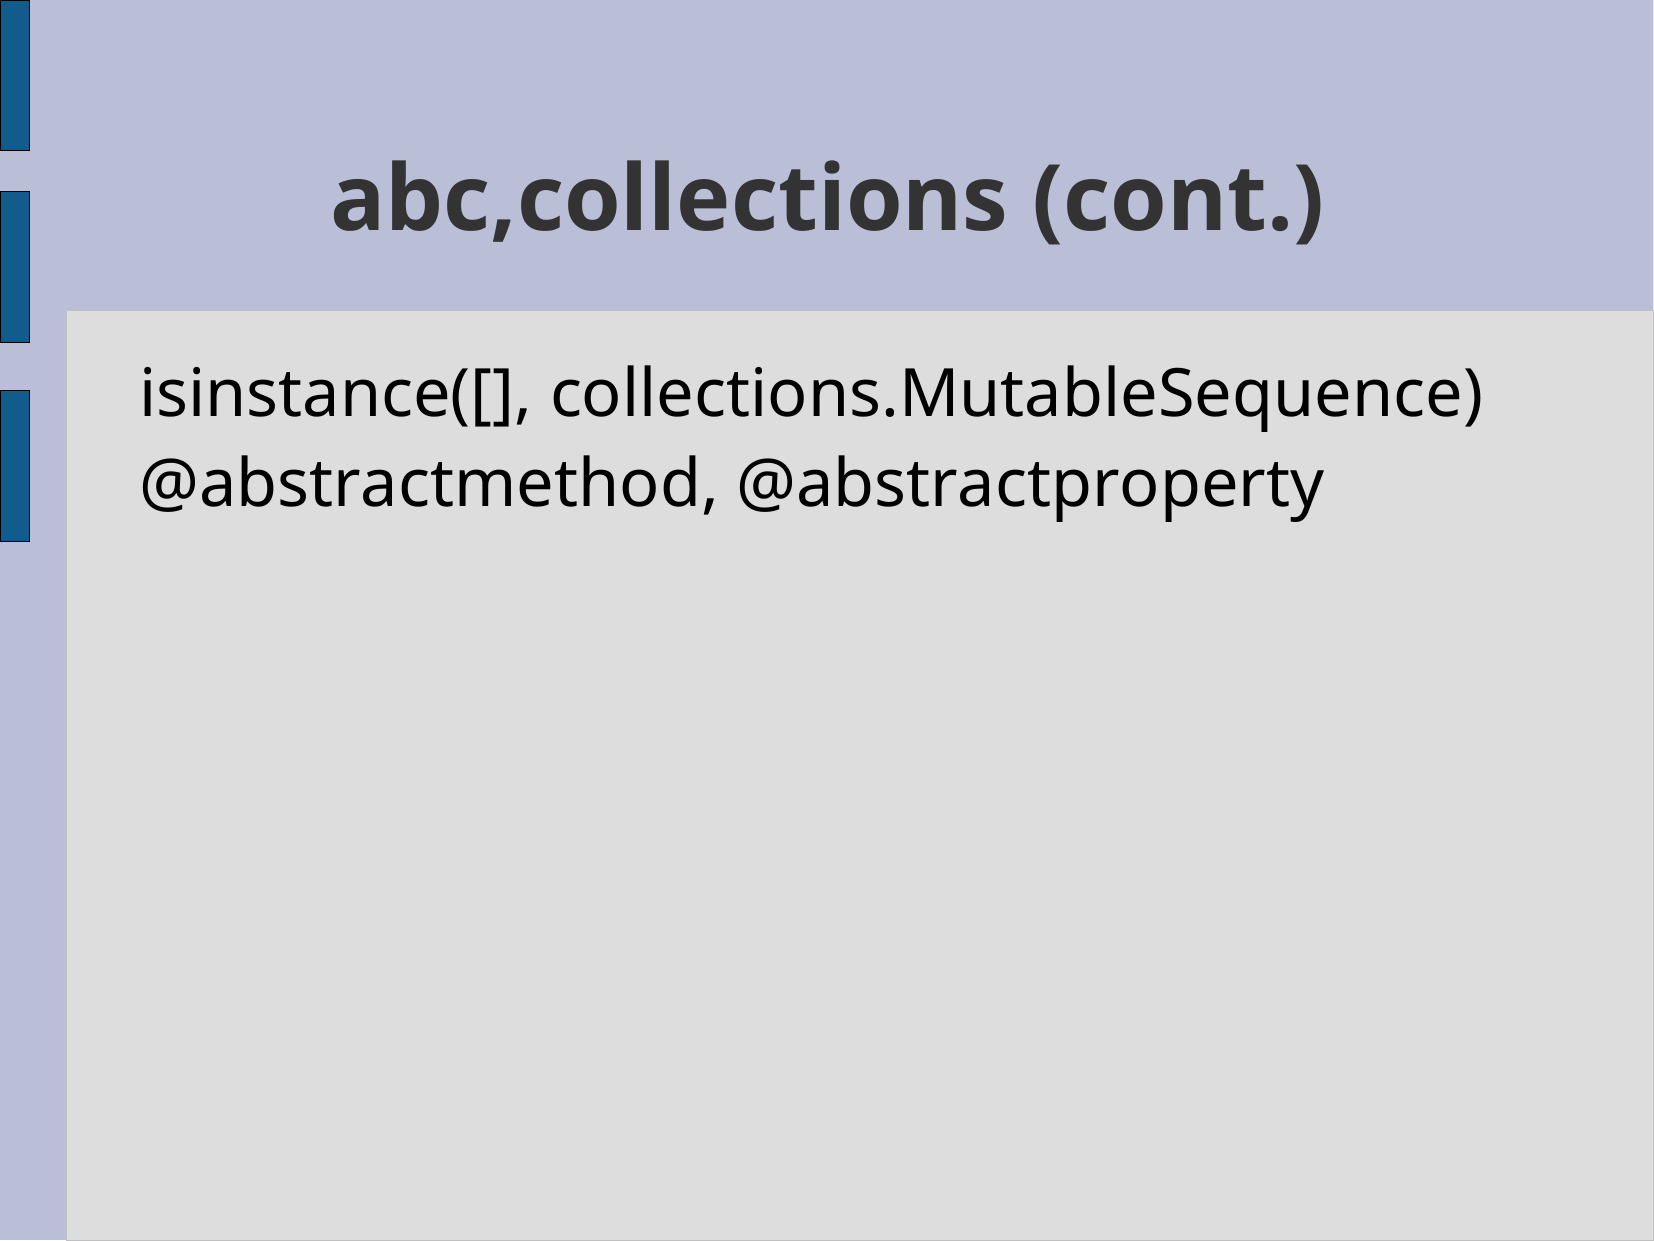

# abc,collections (cont.)
isinstance([], collections.MutableSequence)
@abstractmethod, @abstractproperty